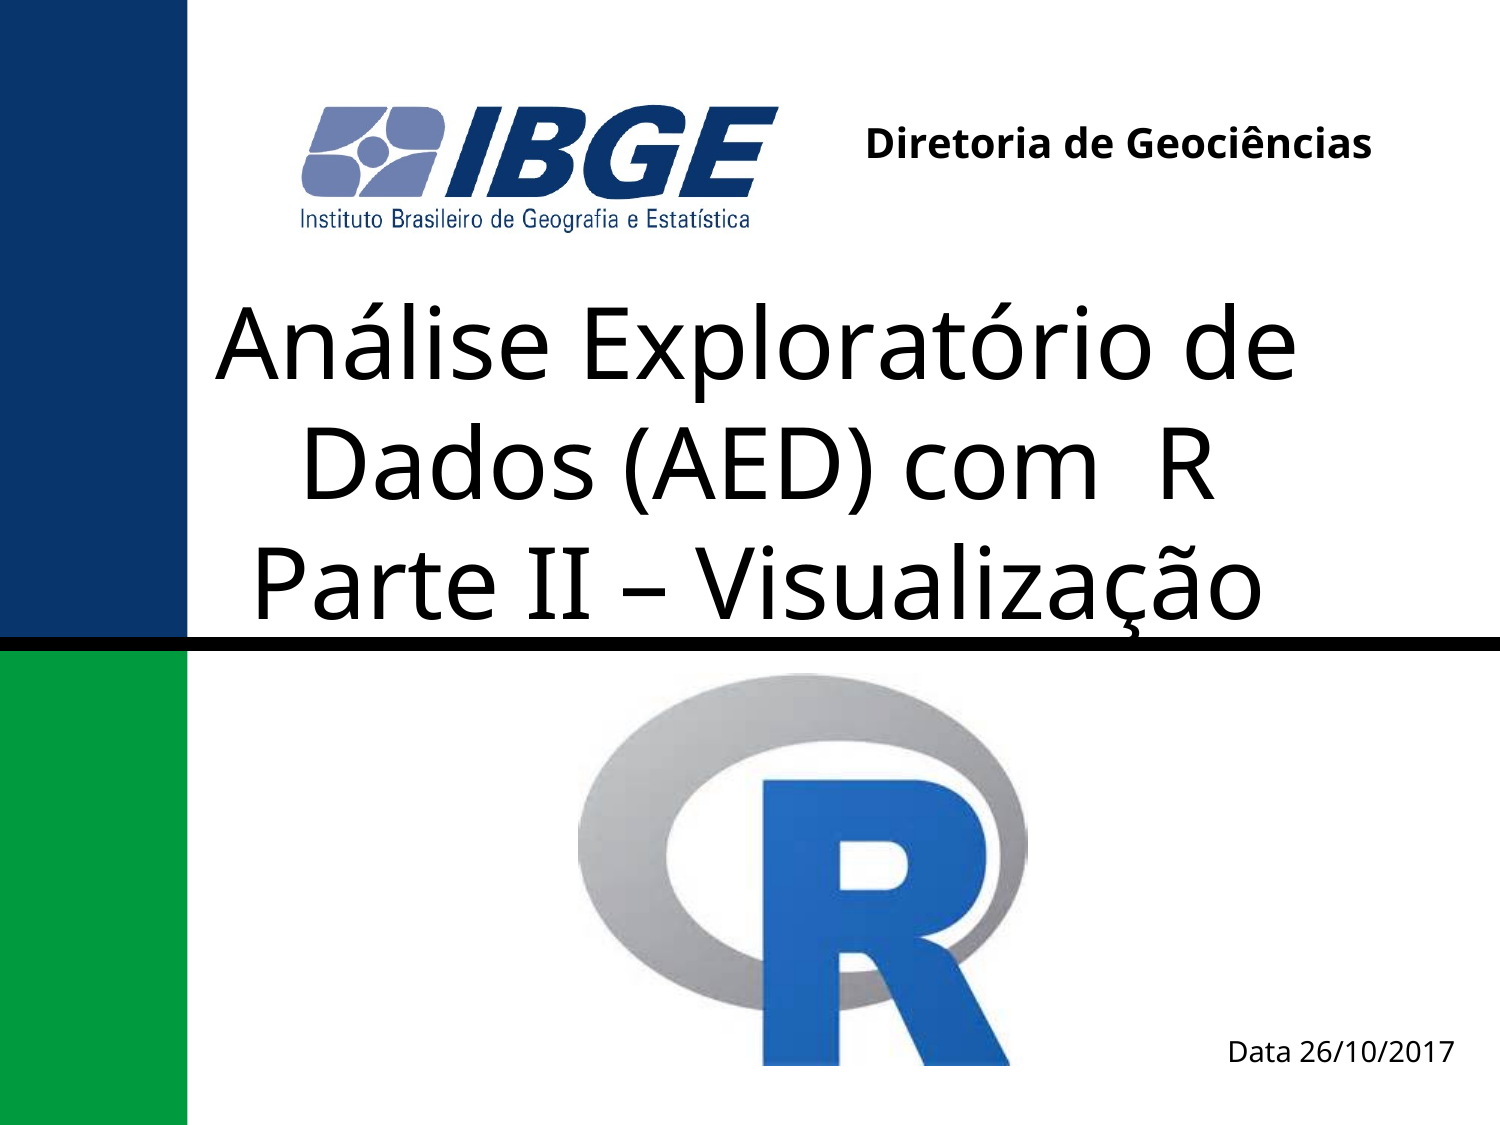

Diretoria de Geociências
Análise Exploratório de
Dados (AED) com R
Parte II – Visualização
Data 26/10/2017